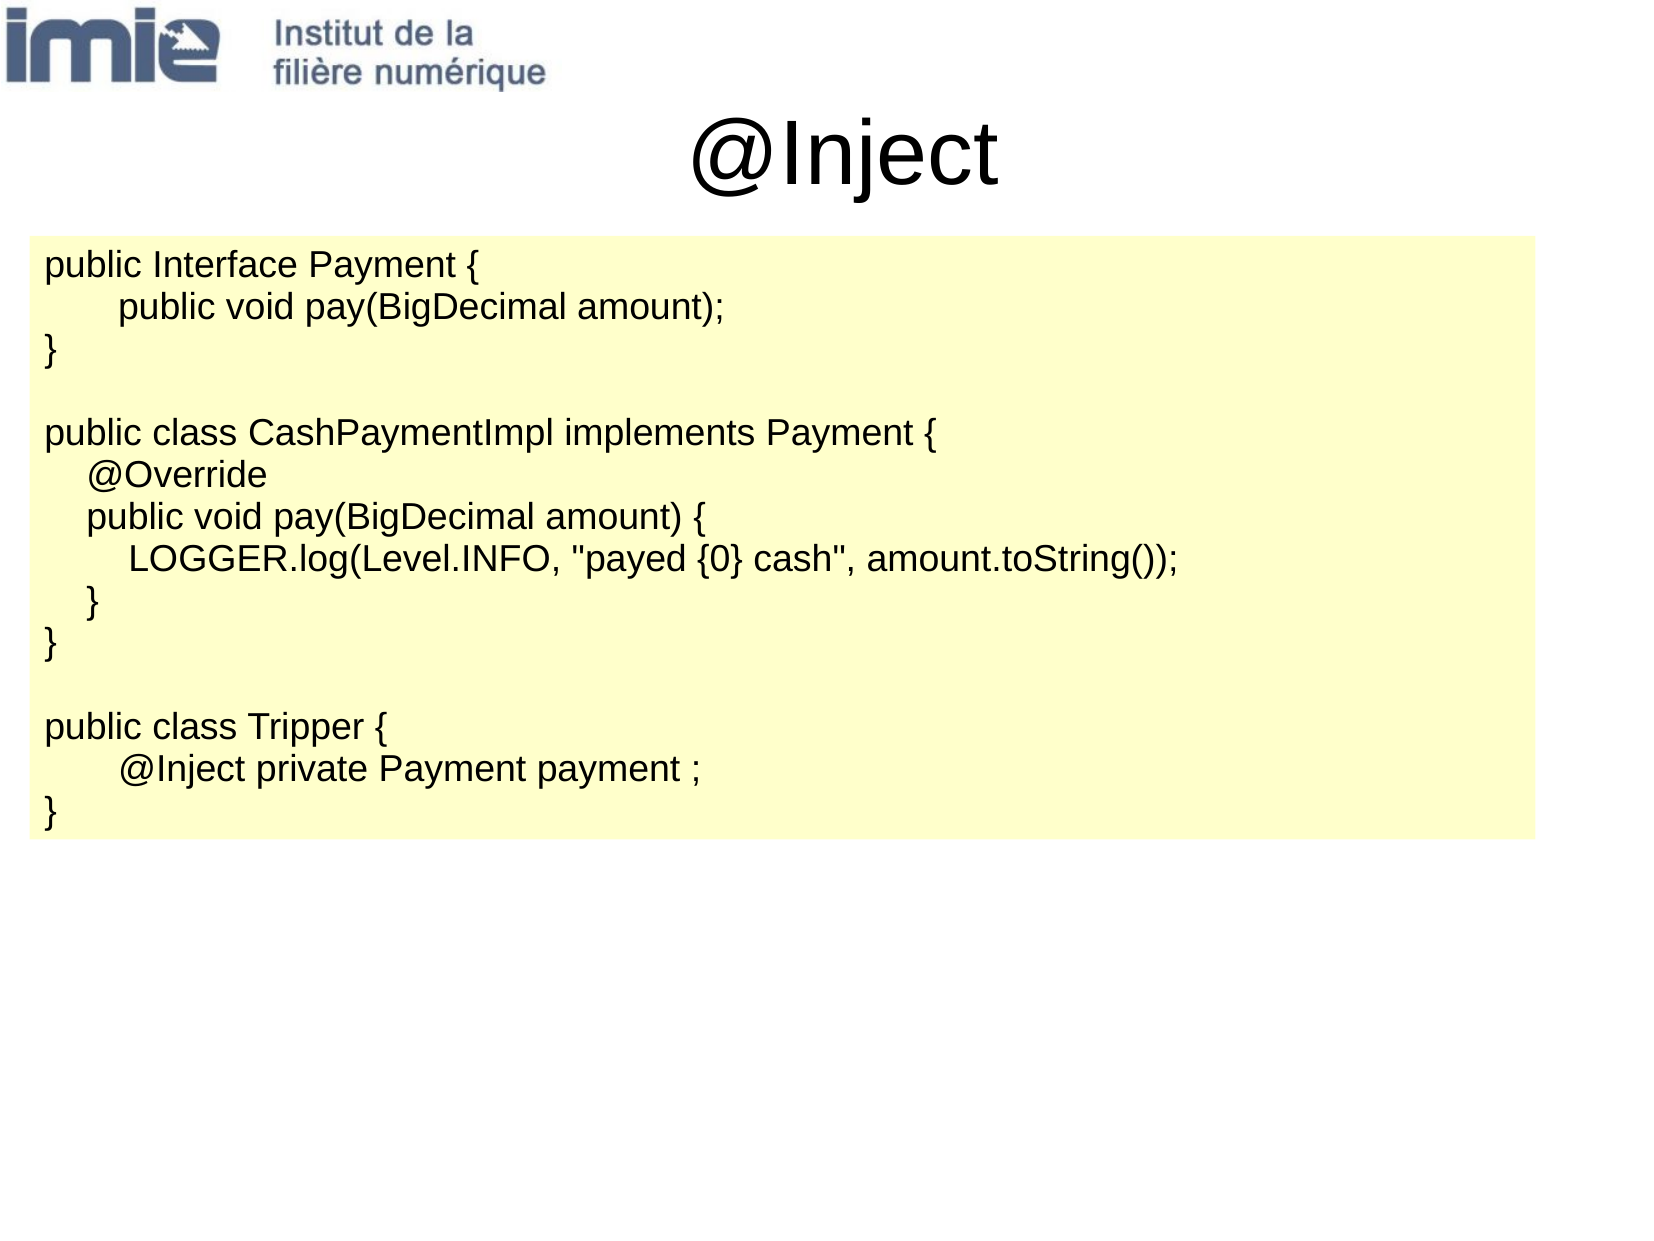

# @Inject
public Interface Payment {
	public void pay(BigDecimal amount);
}
public class CashPaymentImpl implements Payment {
 @Override
 public void pay(BigDecimal amount) {
 LOGGER.log(Level.INFO, "payed {0} cash", amount.toString());
 }
}
public class Tripper {
	@Inject private Payment payment ;
}